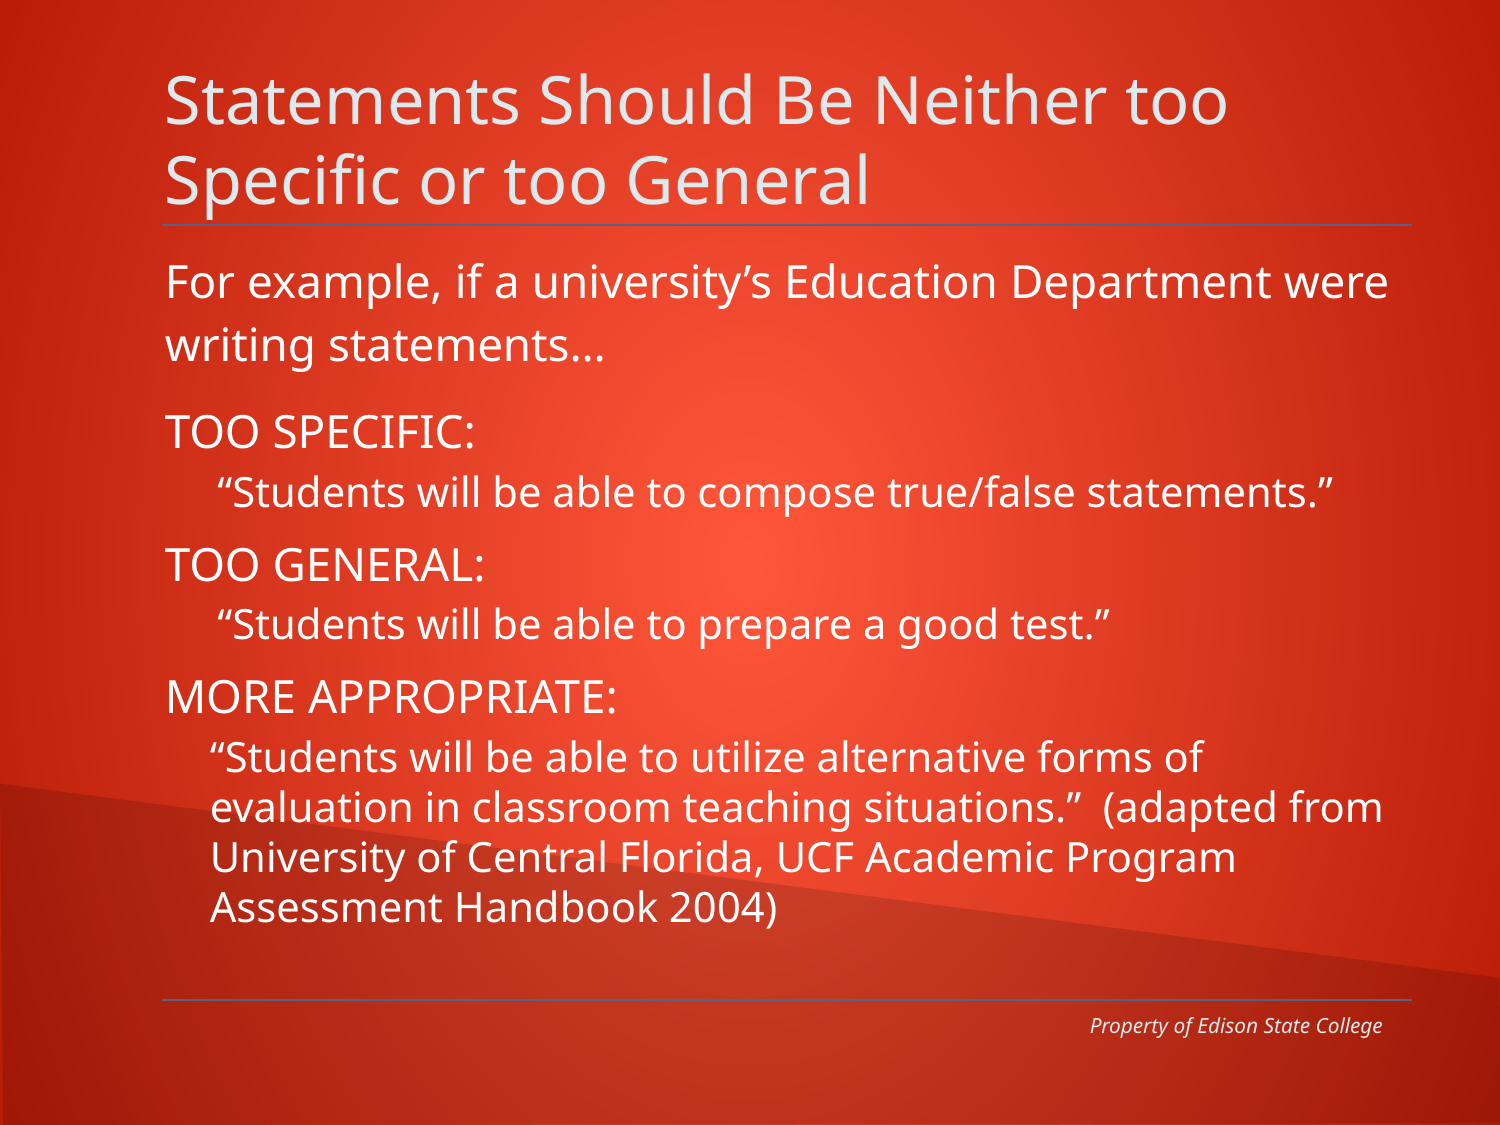

# Statements Should Be Neither too Specific or too General
For example, if a university’s Education Department were writing statements…
TOO SPECIFIC:
“Students will be able to compose true/false statements.”
TOO GENERAL:
“Students will be able to prepare a good test.”
MORE APPROPRIATE:
“Students will be able to utilize alternative forms of evaluation in classroom teaching situations.” (adapted from University of Central Florida, UCF Academic Program Assessment Handbook 2004)
Property of Edison State College